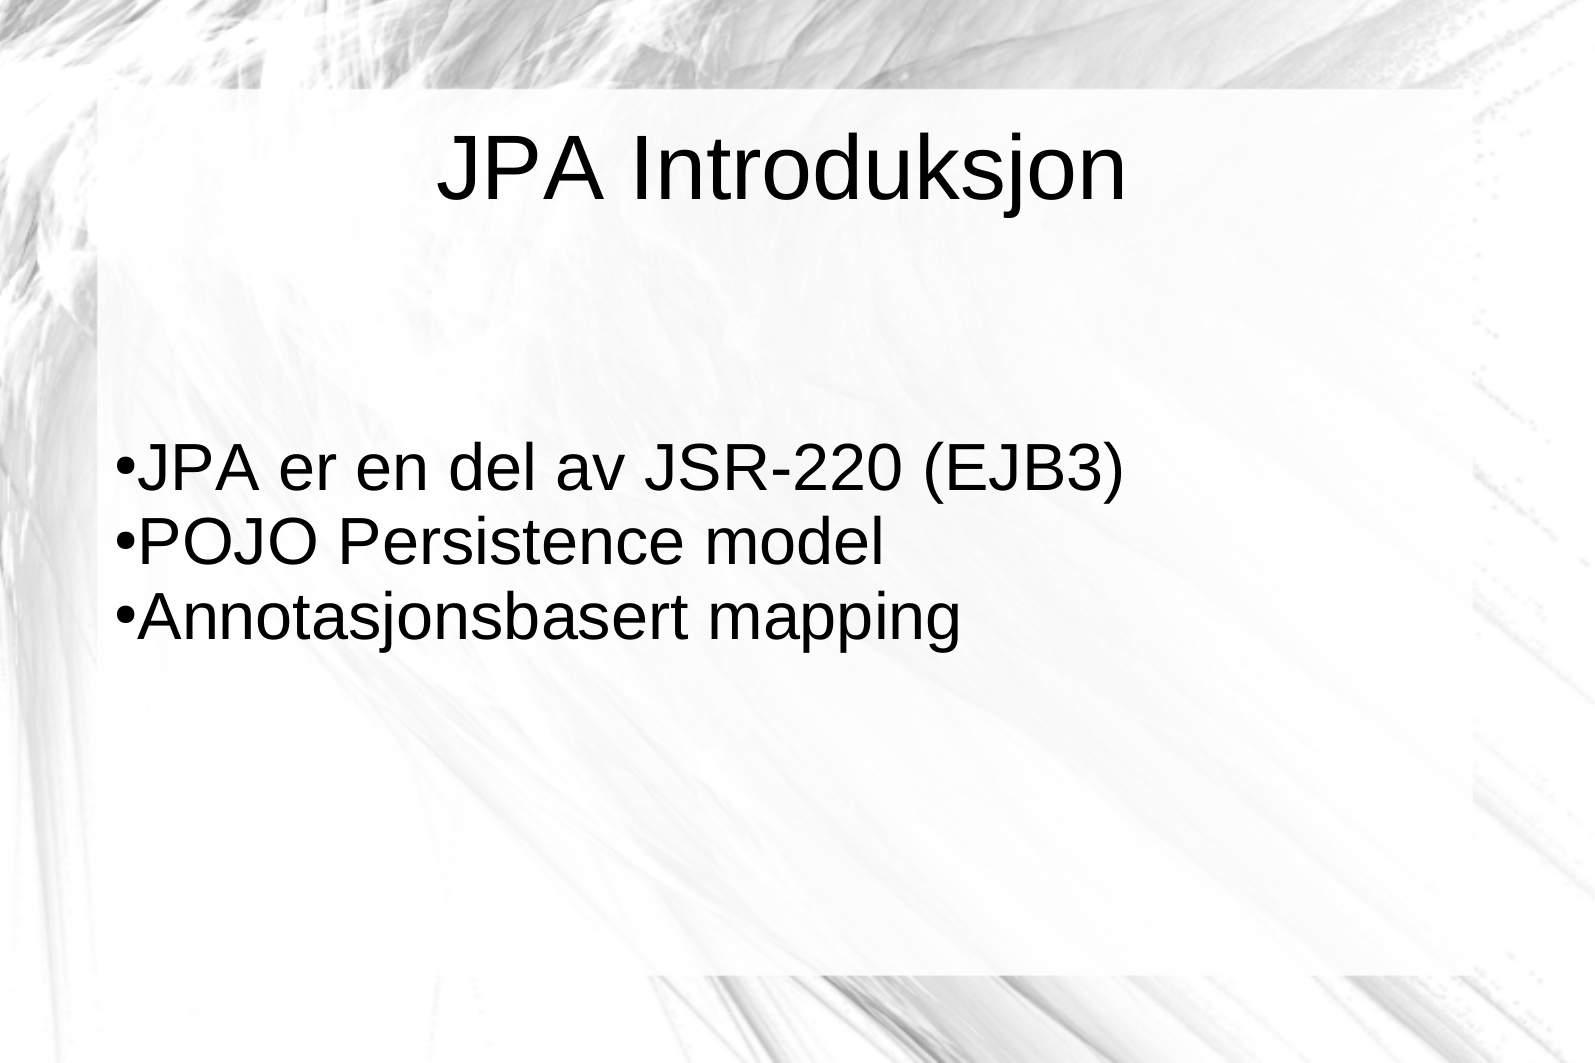

# JPA Introduksjon
JPA er en del av JSR-220 (EJB3)
POJO Persistence model
Annotasjonsbasert mapping